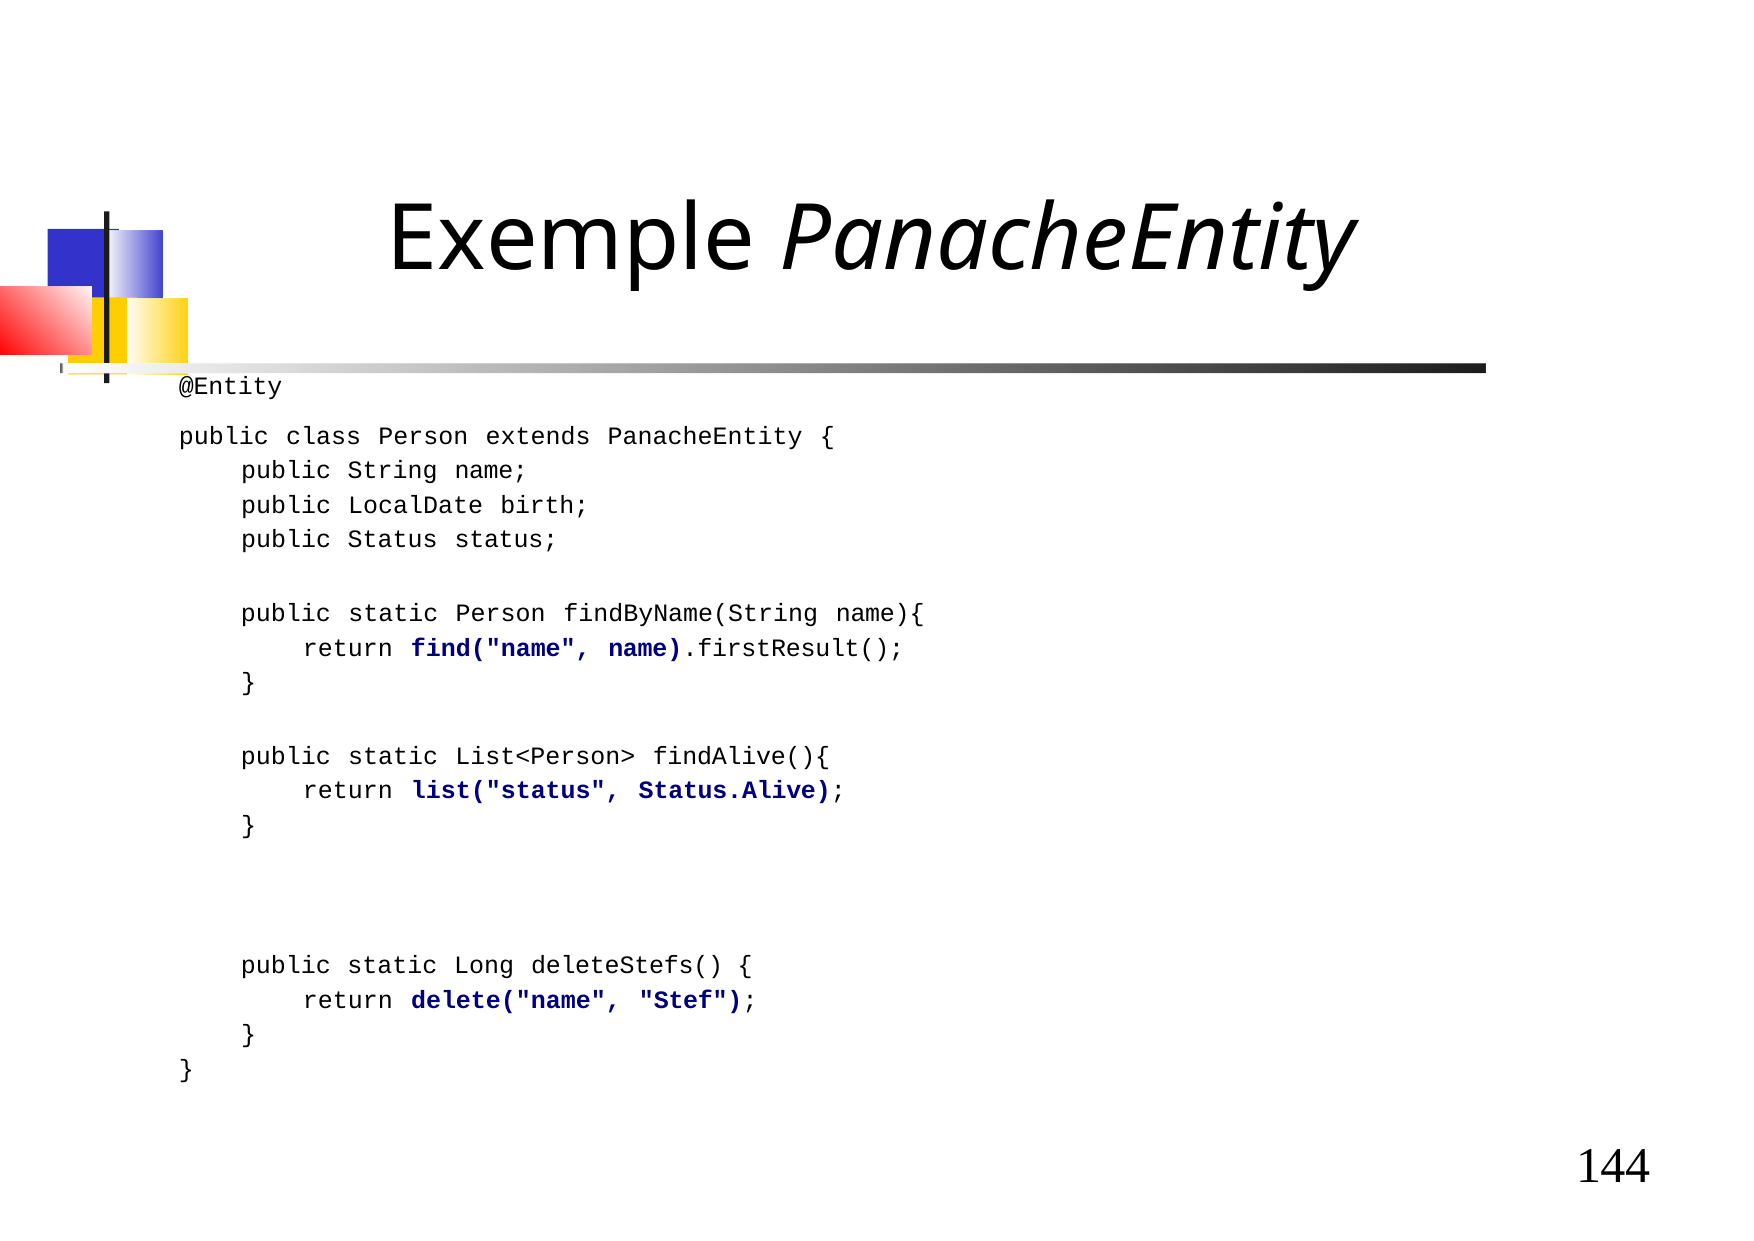

# Exemple PanacheEntity
@Entity
public class Person extends PanacheEntity {
public String name;
public LocalDate birth;
public Status status;
public static Person findByName(String name){
return find("name", name).firstResult();
}
public static List<Person> findAlive(){
return list("status", Status.Alive);
}
public static Long deleteStefs() {
return delete("name", "Stef");
}
}
144